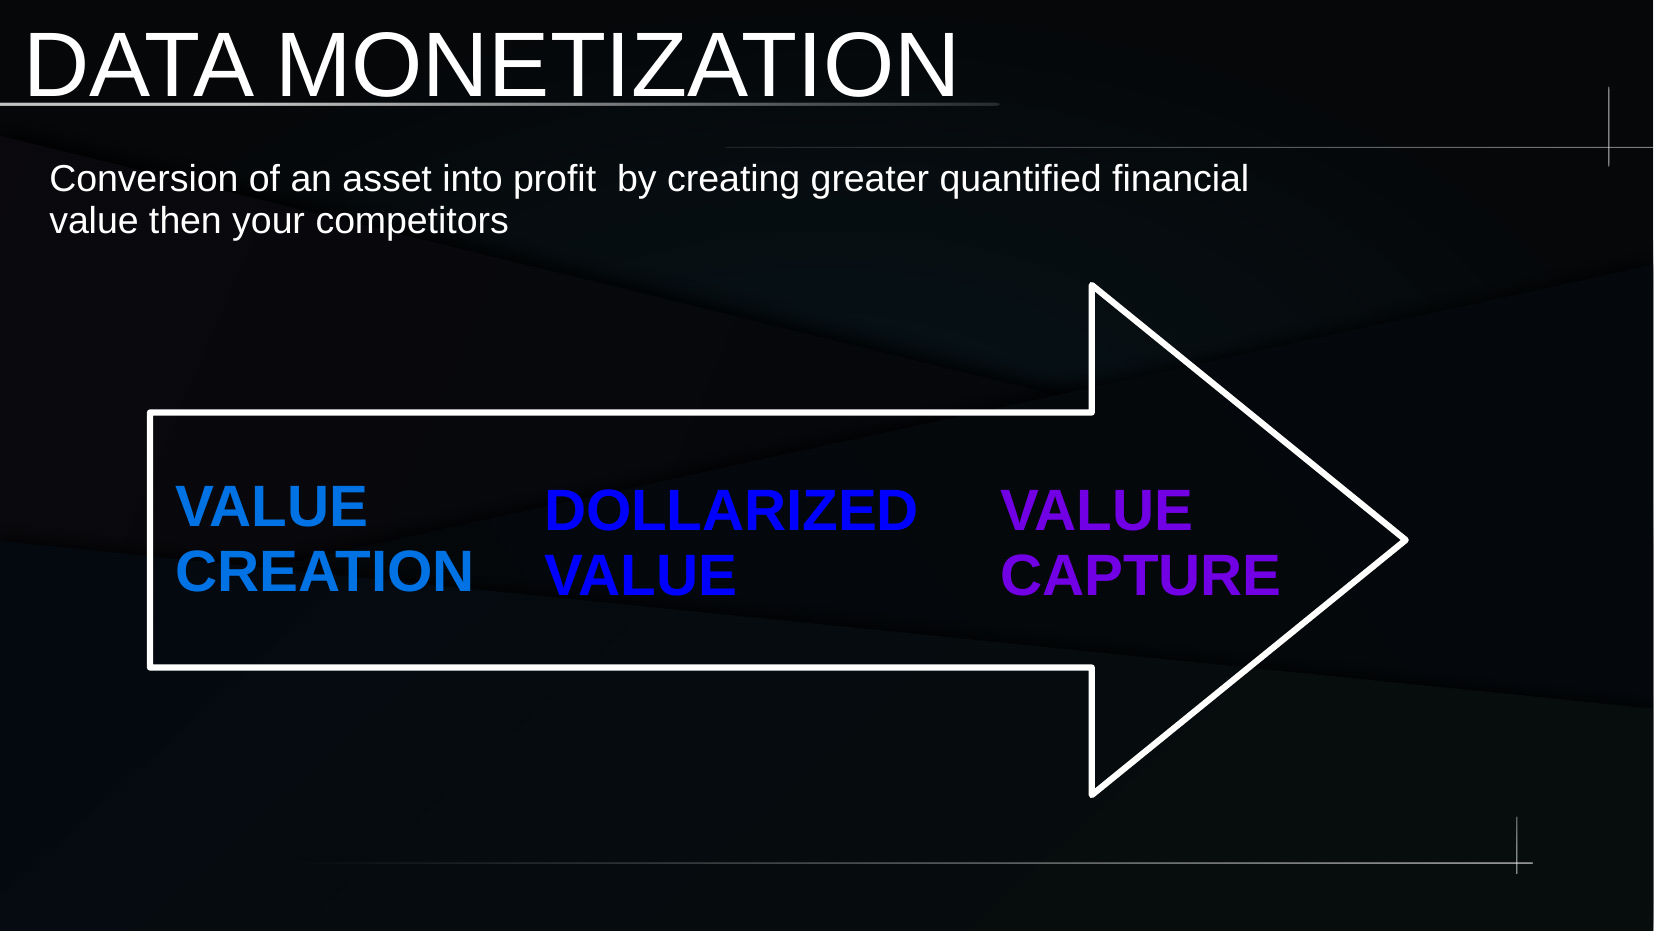

# DATA MONETIZATION
Conversion of an asset into profit by creating greater quantified financial
value then your competitors
VALUE CREATION
DOLLARIZED VALUE
VALUE CAPTURE